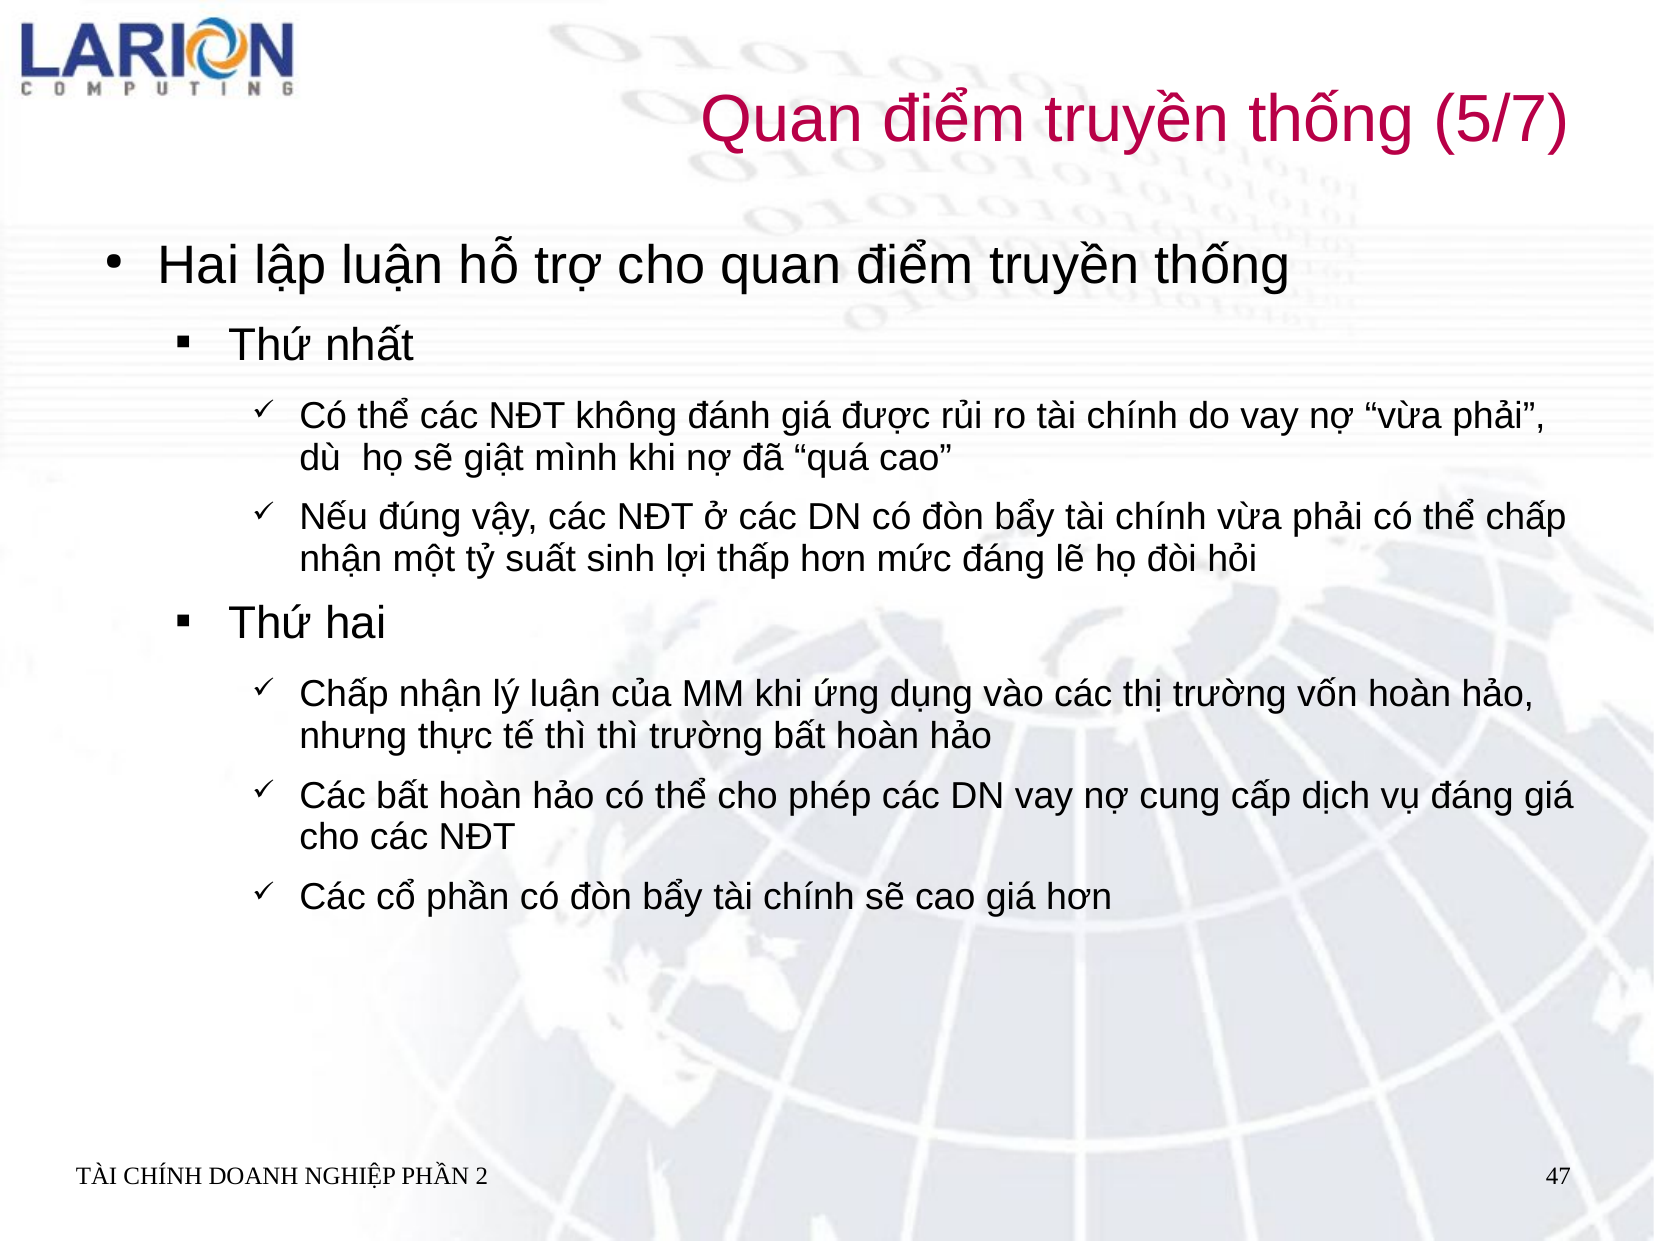

# Quan điểm truyền thống (5/7)
Hai lập luận hỗ trợ cho quan điểm truyền thống
Thứ nhất
Có thể các NĐT không đánh giá được rủi ro tài chính do vay nợ “vừa phải”, dù họ sẽ giật mình khi nợ đã “quá cao”
Nếu đúng vậy, các NĐT ở các DN có đòn bẩy tài chính vừa phải có thể chấp nhận một tỷ suất sinh lợi thấp hơn mức đáng lẽ họ đòi hỏi
Thứ hai
Chấp nhận lý luận của MM khi ứng dụng vào các thị trường vốn hoàn hảo, nhưng thực tế thì thì trường bất hoàn hảo
Các bất hoàn hảo có thể cho phép các DN vay nợ cung cấp dịch vụ đáng giá cho các NĐT
Các cổ phần có đòn bẩy tài chính sẽ cao giá hơn
TÀI CHÍNH DOANH NGHIỆP PHẦN 2
47